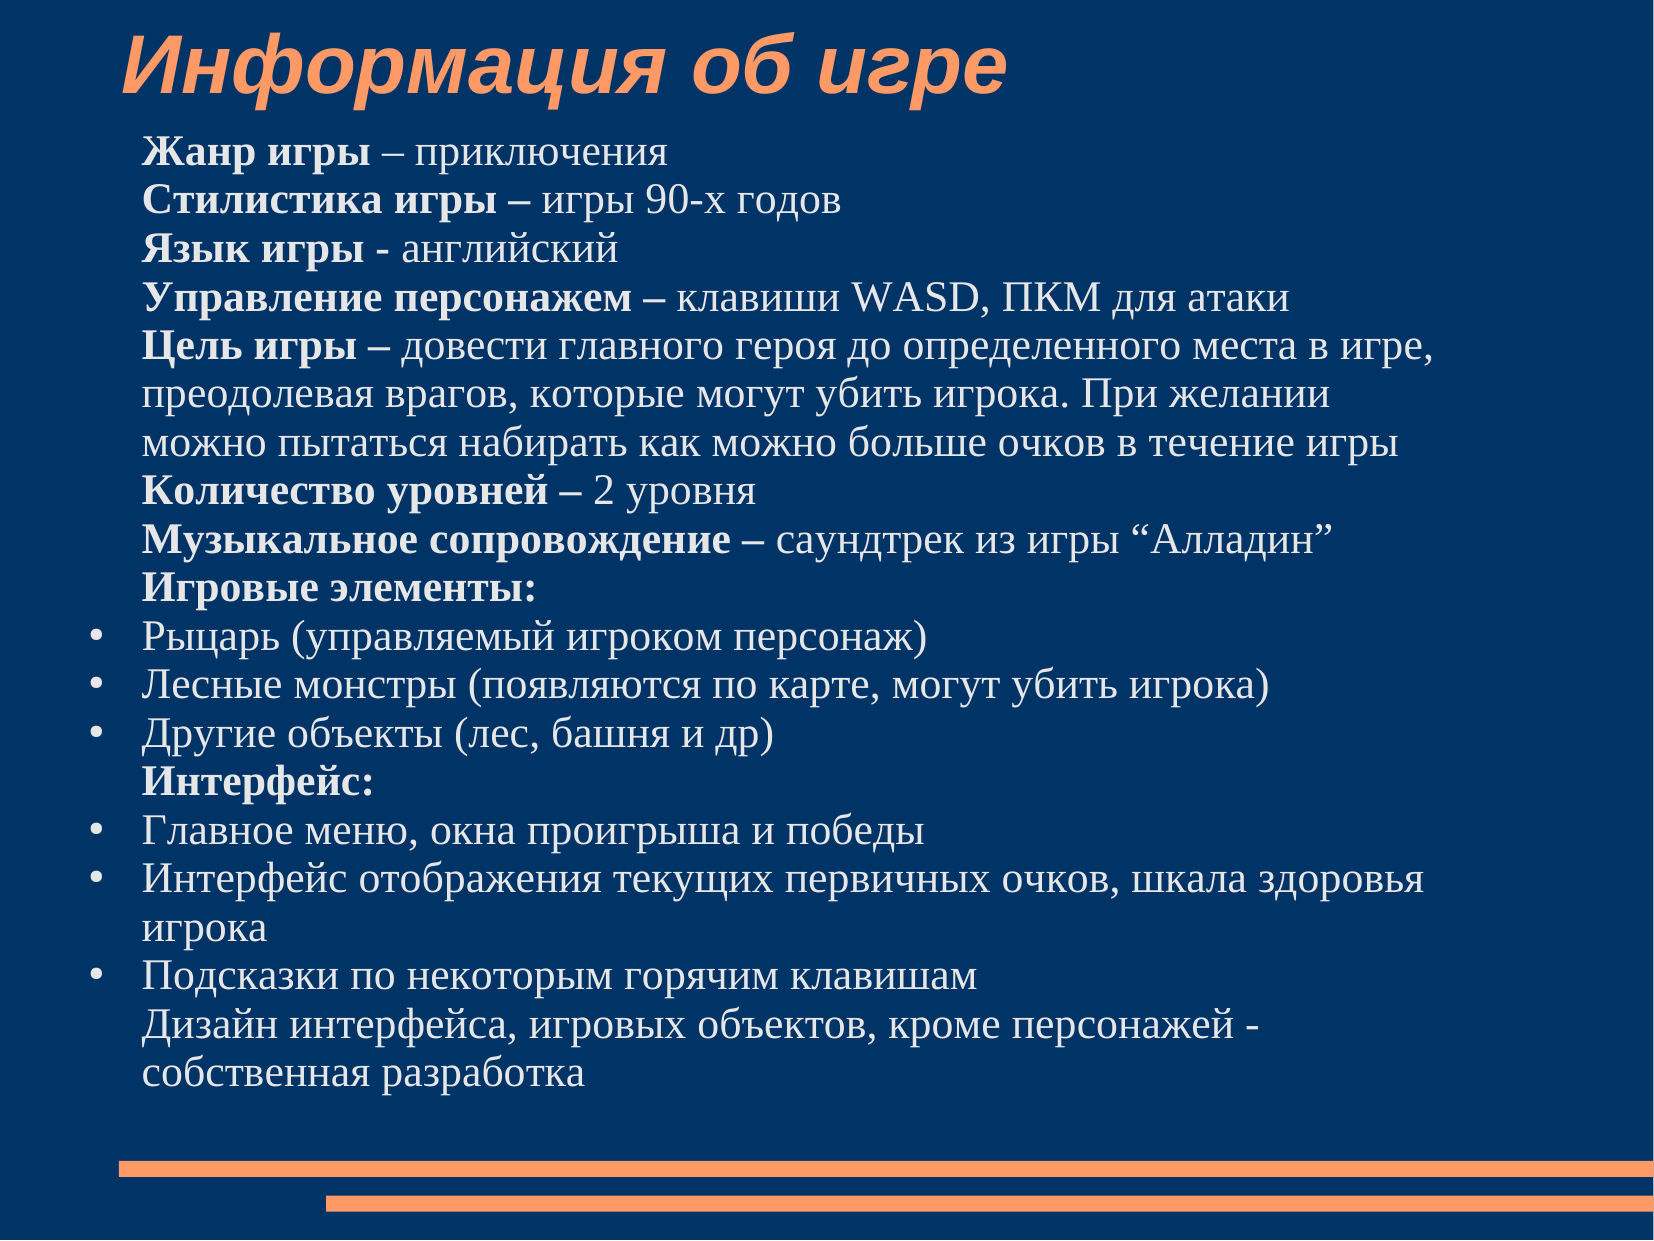

# Информация об игре
Жанр игры – приключения
Стилистика игры – игры 90-х годов
Язык игры - английский
Управление персонажем – клавиши WASD, ПКМ для атаки
Цель игры – довести главного героя до определенного места в игре, преодолевая врагов, которые могут убить игрока. При желании можно пытаться набирать как можно больше очков в течение игры
Количество уровней – 2 уровня
Музыкальное сопровождение – саундтрек из игры “Алладин”
Игровые элементы:
Рыцарь (управляемый игроком персонаж)
Лесные монстры (появляются по карте, могут убить игрока)
Другие объекты (лес, башня и др)
Интерфейс:
Главное меню, окна проигрыша и победы
Интерфейс отображения текущих первичных очков, шкала здоровья игрока
Подсказки по некоторым горячим клавишам
Дизайн интерфейса, игровых объектов, кроме персонажей - собственная разработка